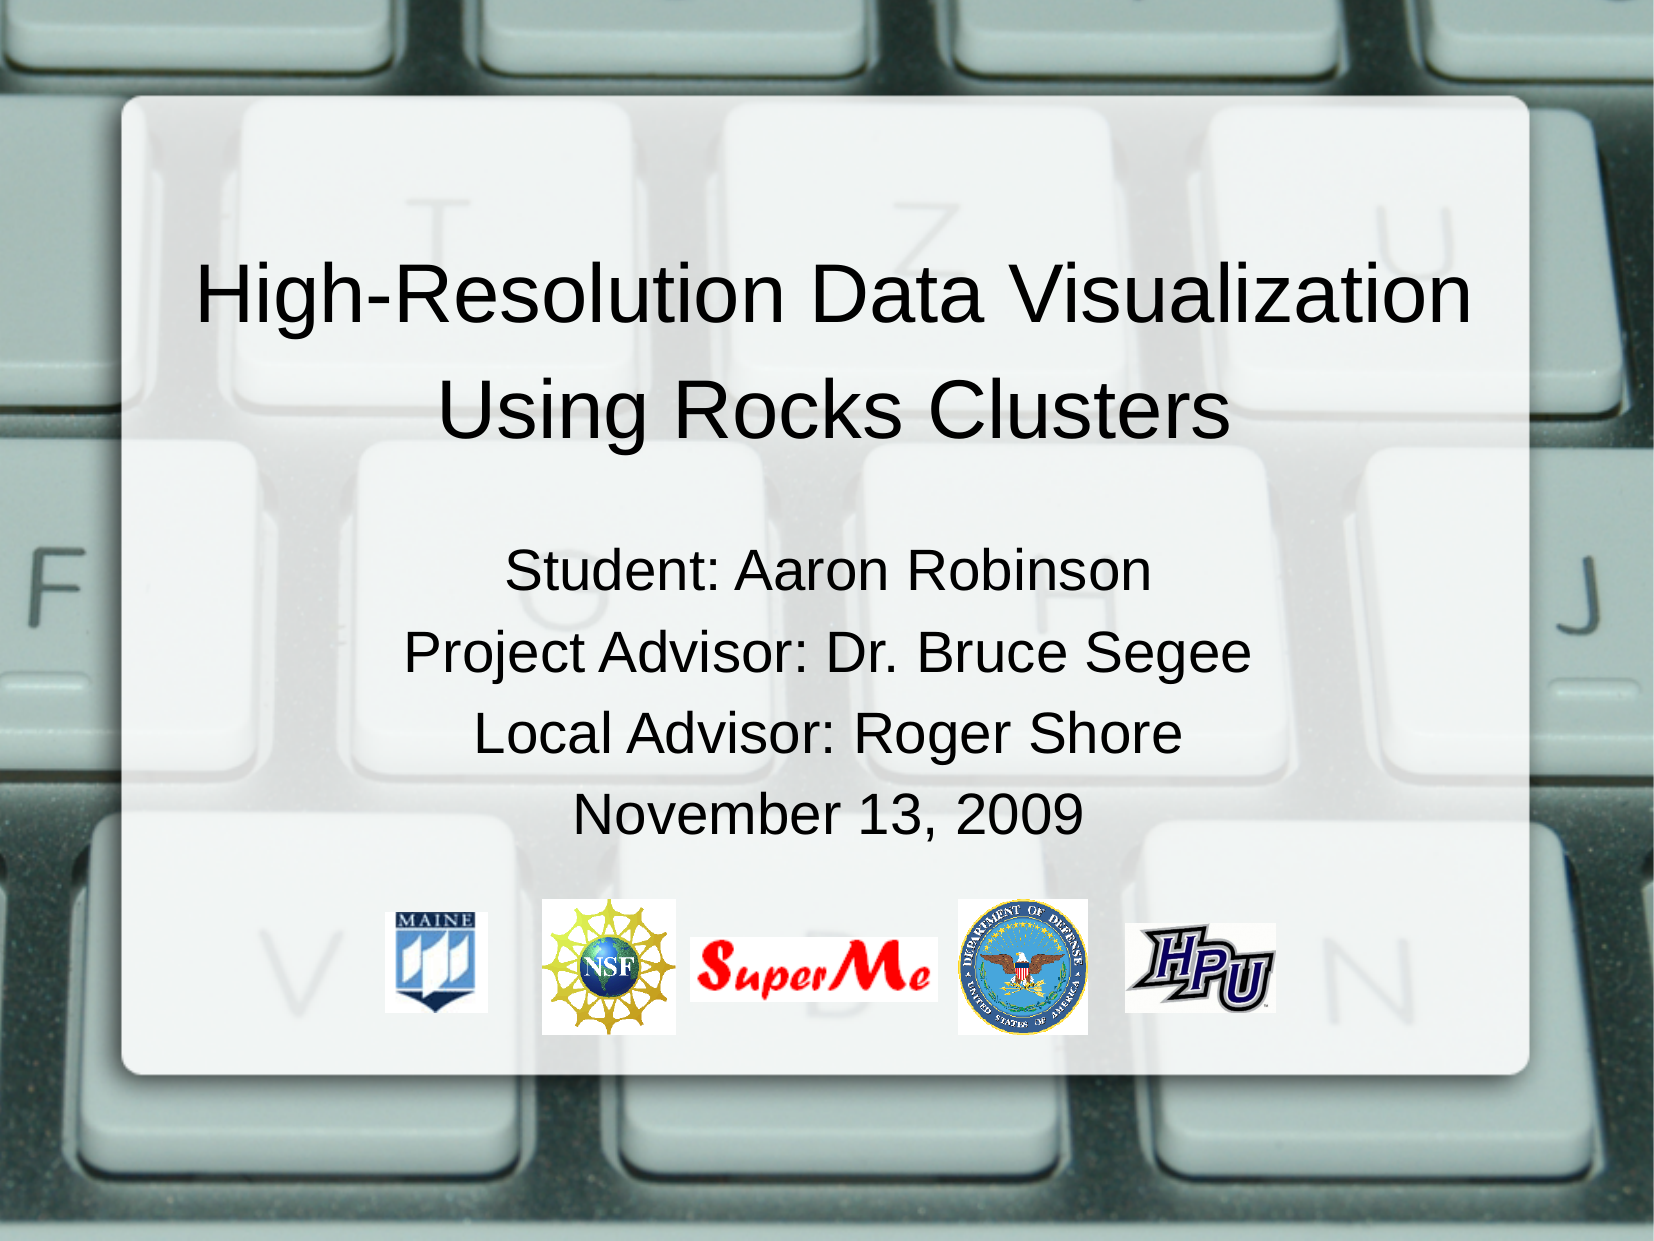

# High-Resolution Data Visualization Using Rocks Clusters
Student: Aaron Robinson
Project Advisor: Dr. Bruce Segee
Local Advisor: Roger Shore
November 13, 2009